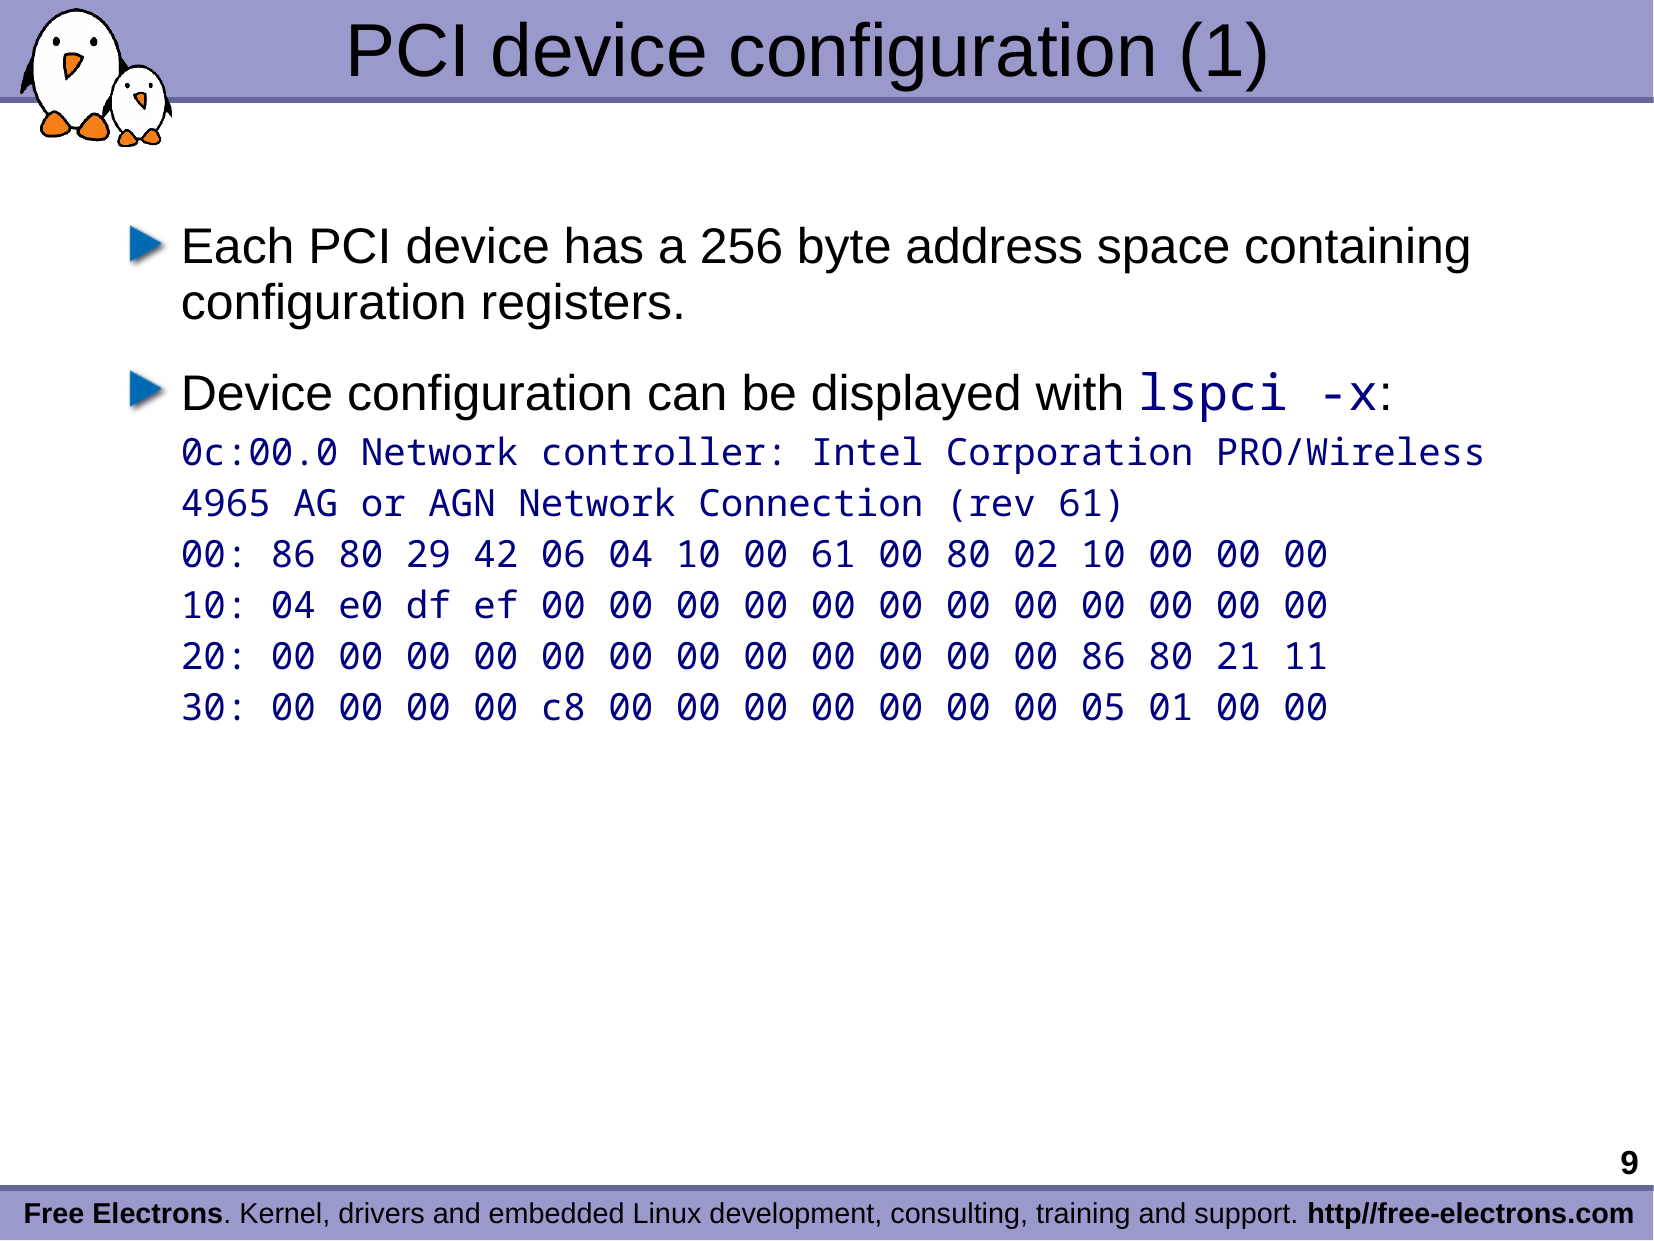

# PCI device configuration (1)
Each PCI device has a 256 byte address space containing configuration registers.
Device configuration can be displayed with lspci -x:
0c:00.0 Network controller: Intel Corporation PRO/Wireless 4965 AG or AGN Network Connection (rev 61)
00: 86 80 29 42 06 04 10 00 61 00 80 02 10 00 00 00
10: 04 e0 df ef 00 00 00 00 00 00 00 00 00 00 00 00
20: 00 00 00 00 00 00 00 00 00 00 00 00 86 80 21 11
30: 00 00 00 00 c8 00 00 00 00 00 00 00 05 01 00 00